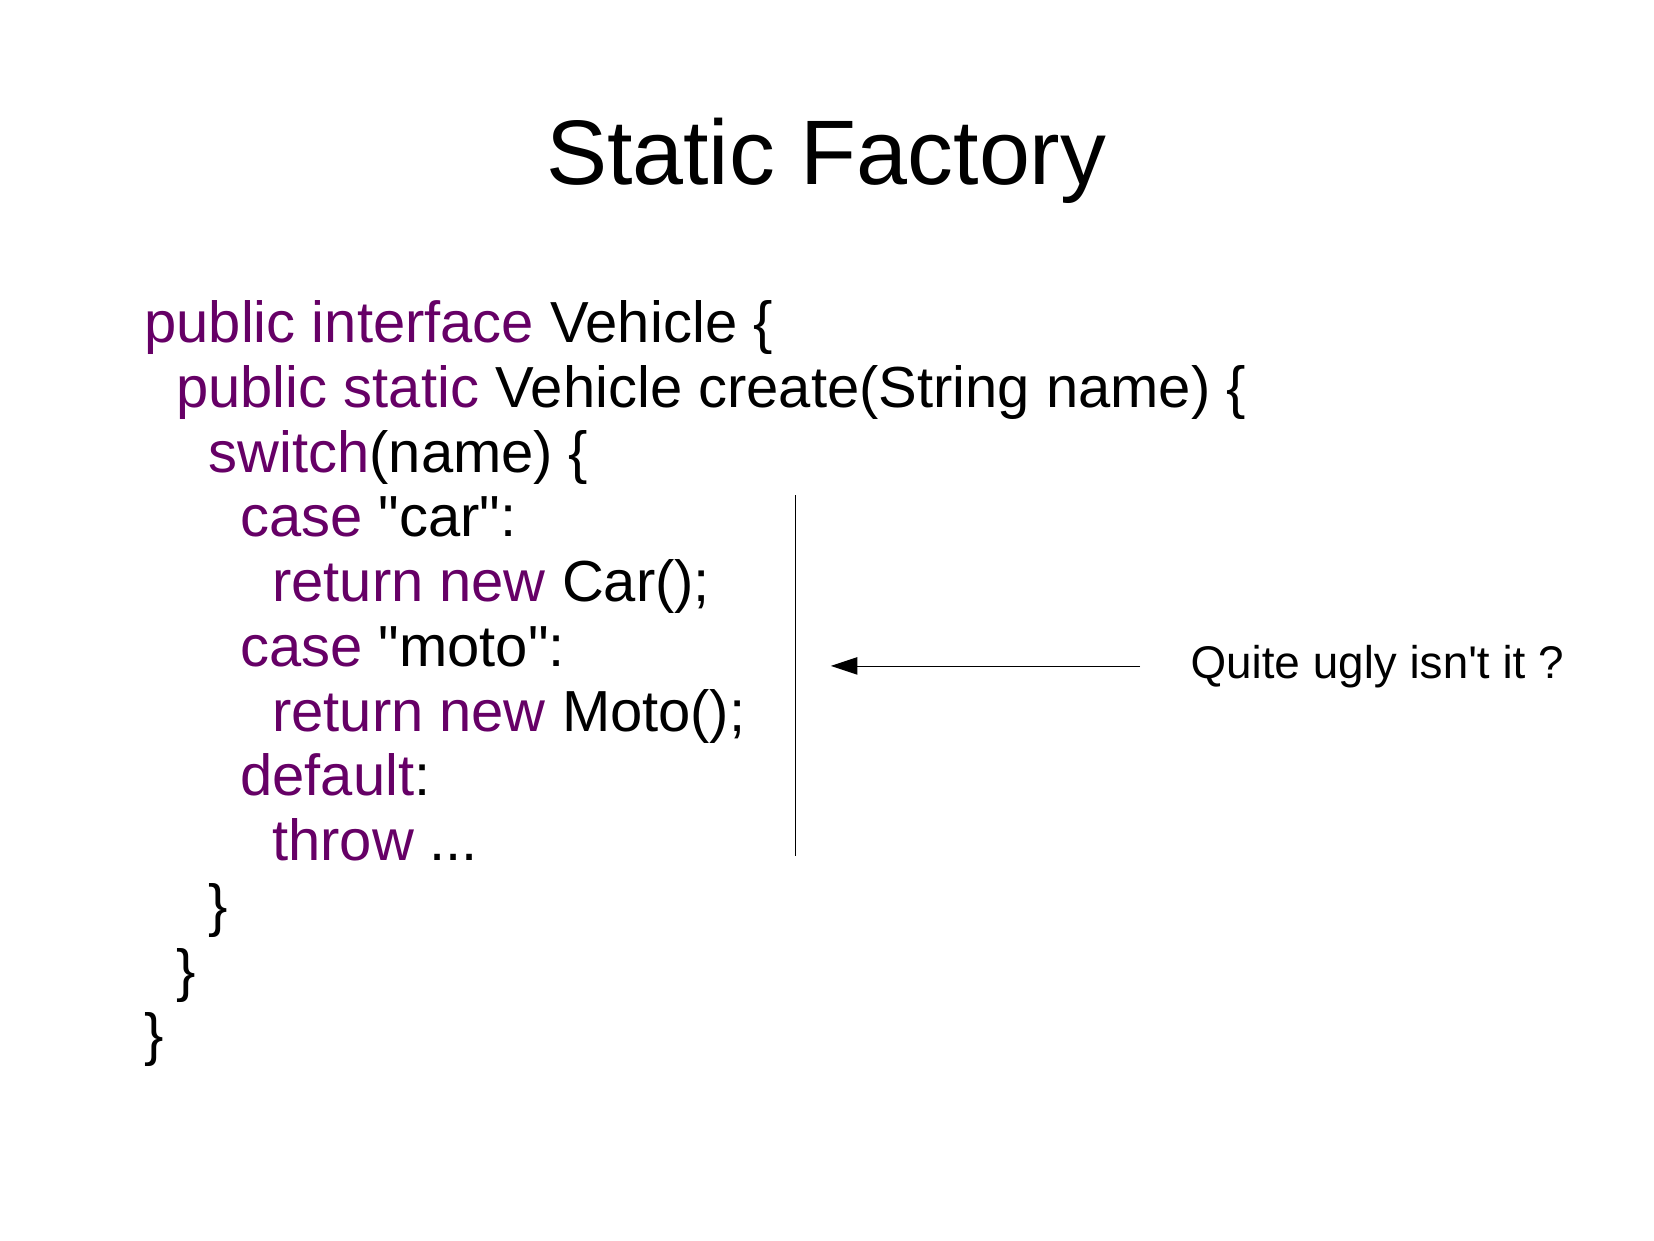

# Static Factory
public interface Vehicle {
 public static Vehicle create(String name) {
 switch(name) {
 case "car":
 return new Car();
 case "moto":
 return new Moto();
 default:
 throw ...
 }
 }
}
Quite ugly isn't it ?